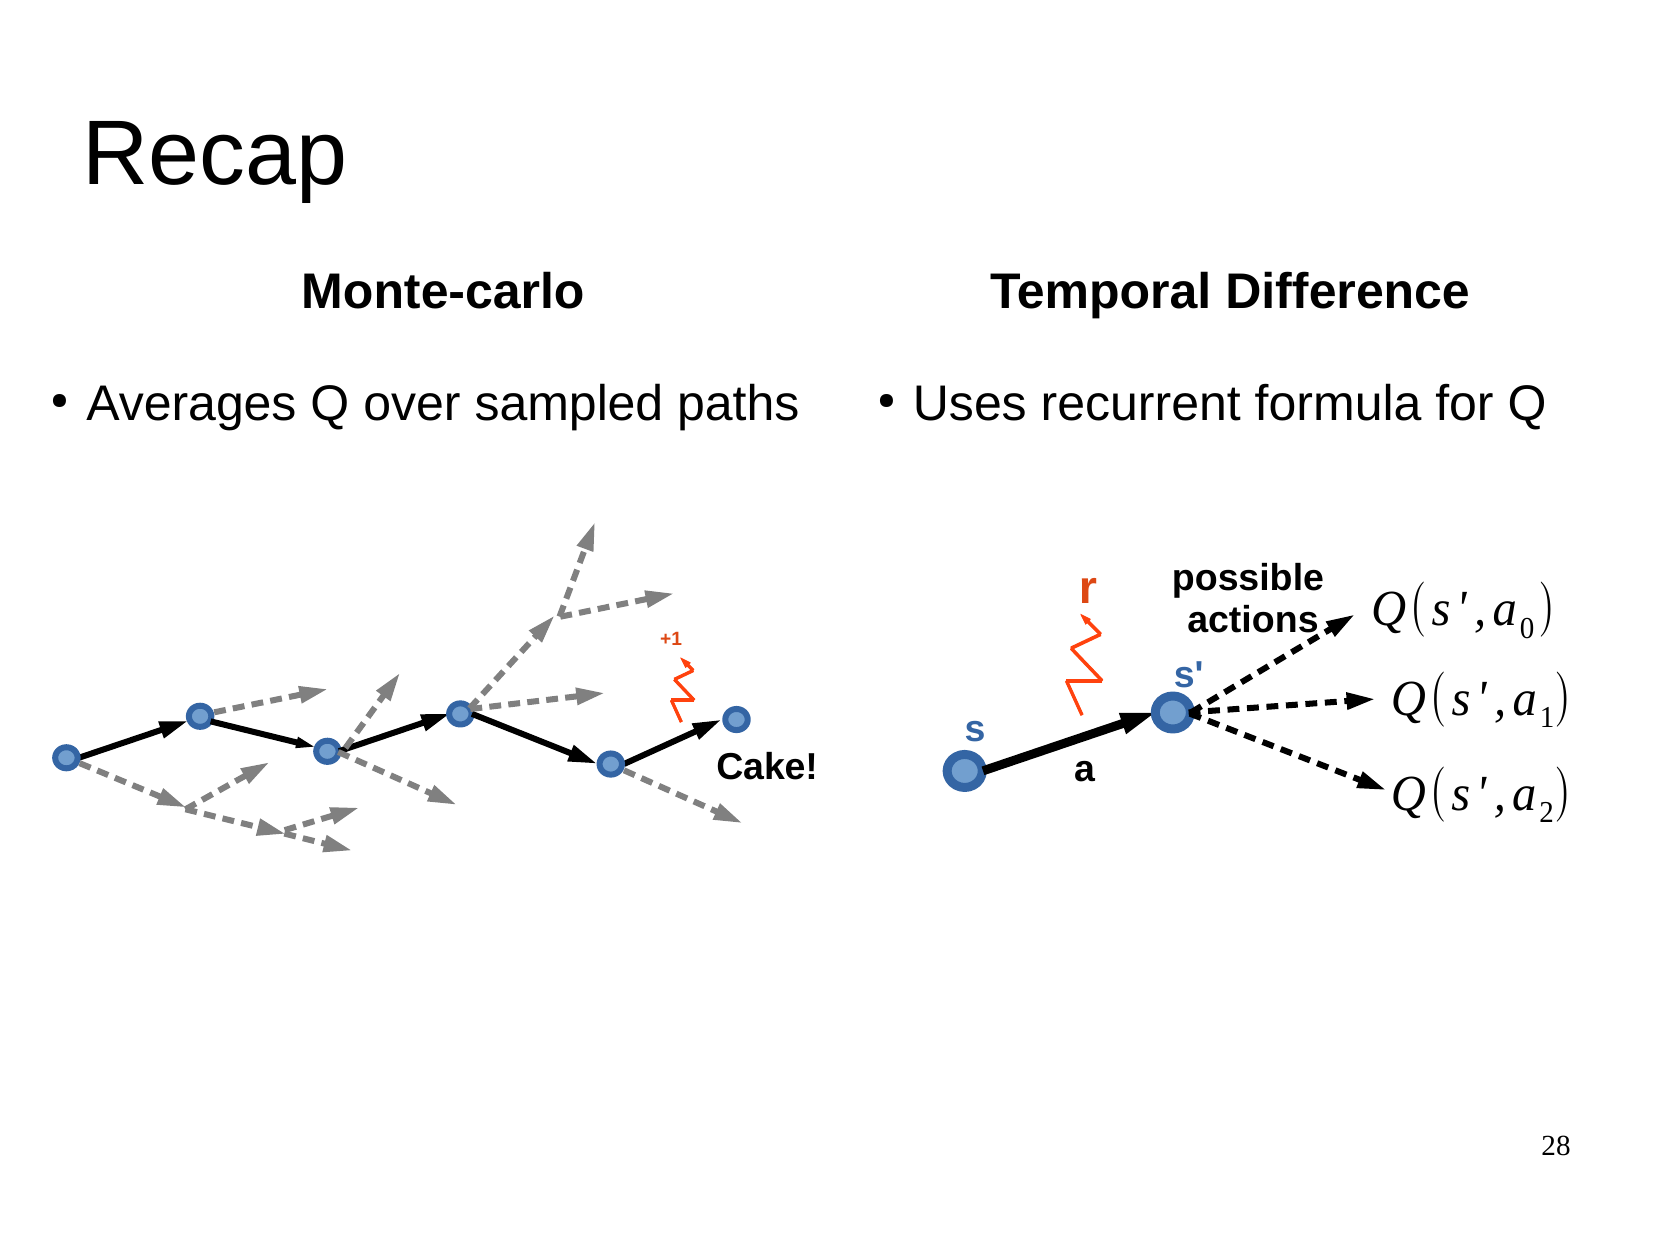

# Recap
Monte-carlo
Averages Q over sampled paths
Temporal Difference
Uses recurrent formula for Q
possible
actions
r
+1
s'
s
a
Cake!
28